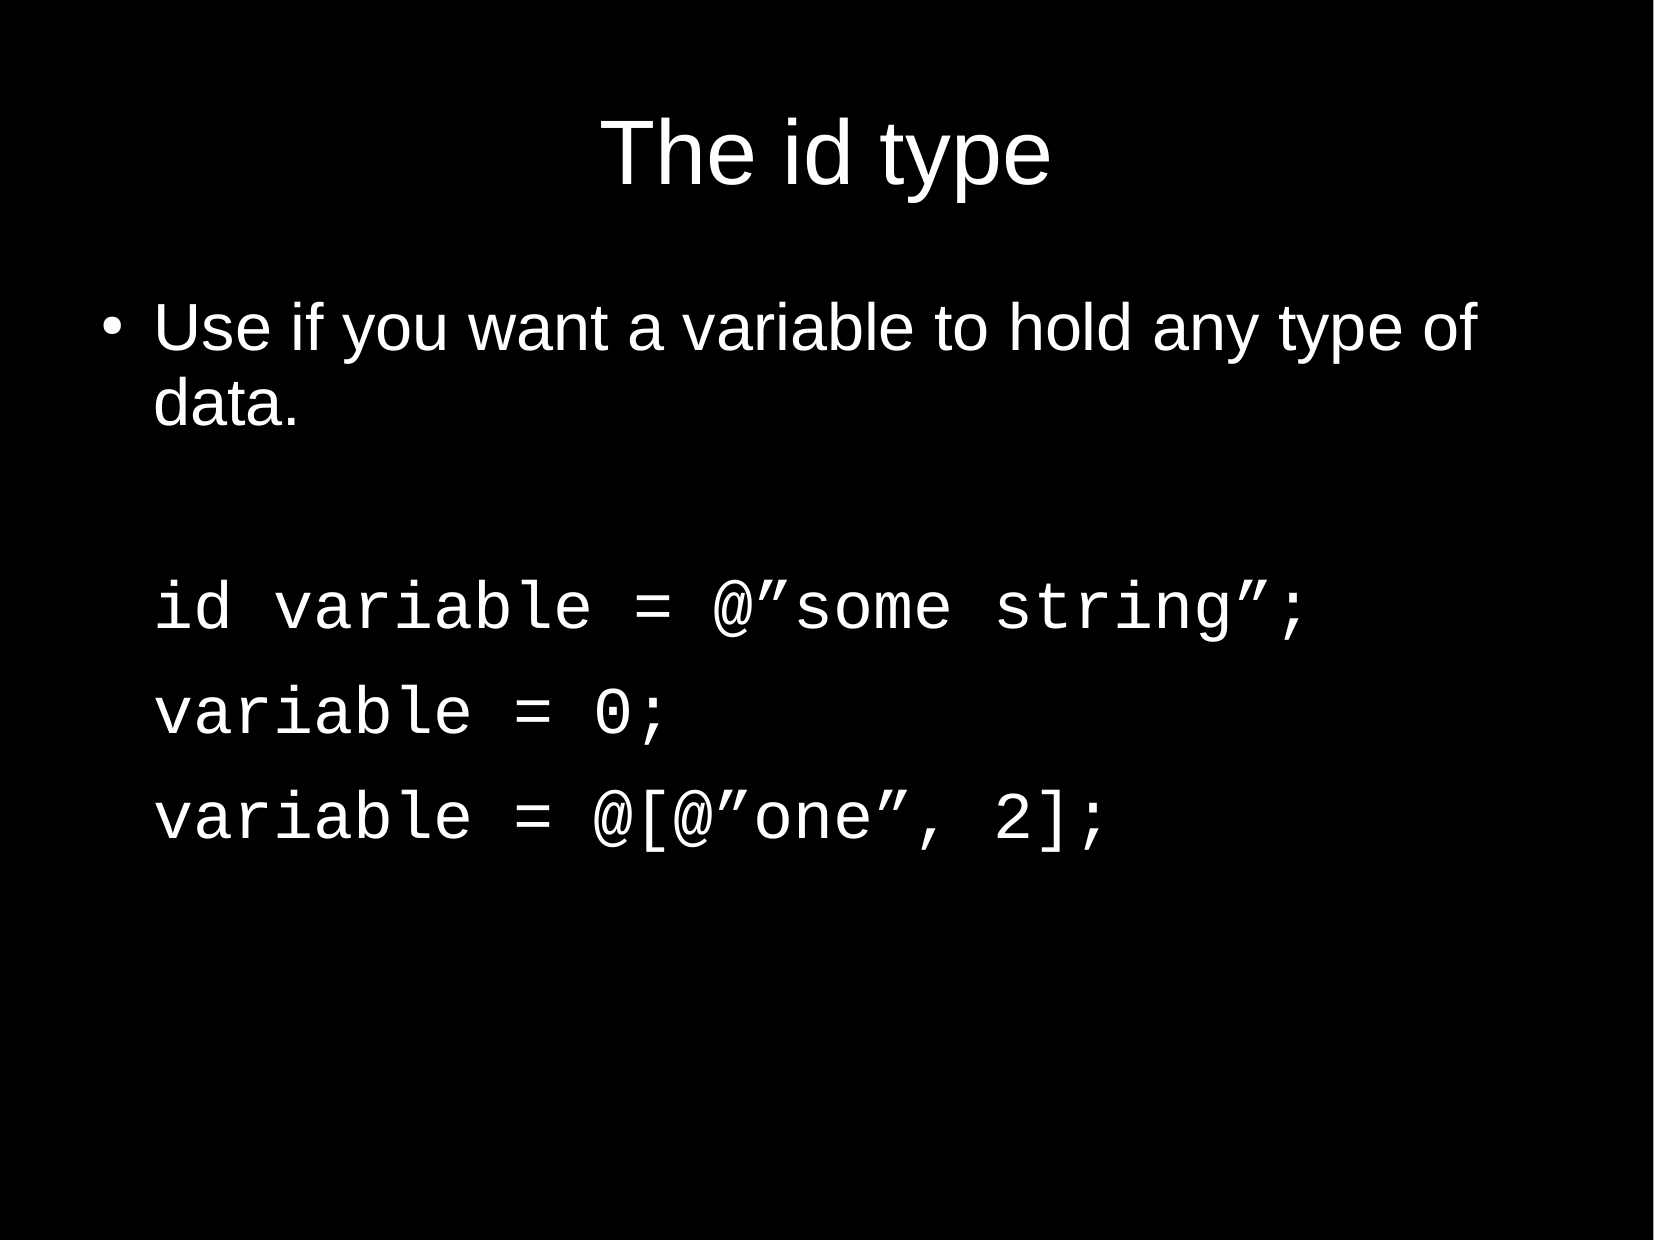

# The id type
Use if you want a variable to hold any type of data.
id variable = @”some string”;
variable = 0;
variable = @[@”one”, 2];